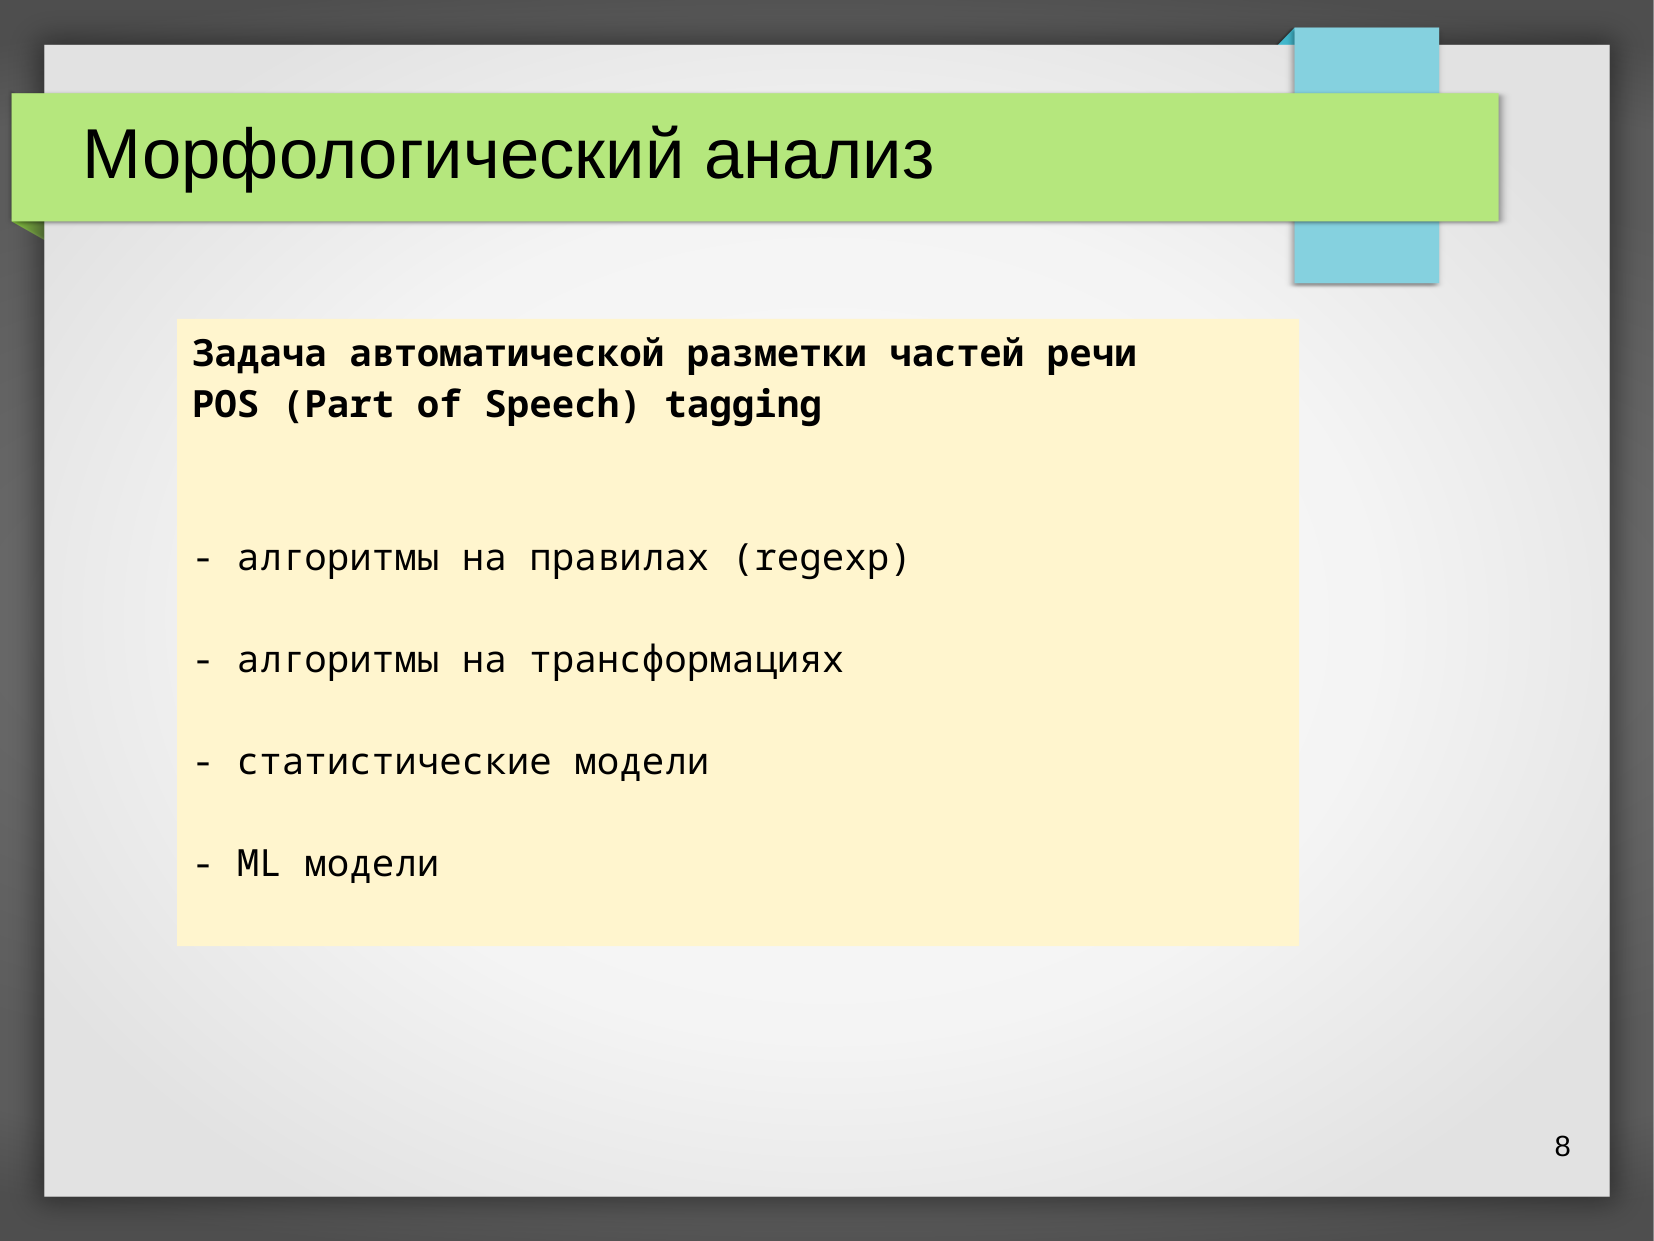

# Морфологический анализ
Задача автоматической разметки частей речи
POS (Part of Speech) tagging
- алгоритмы на правилах (regexp)
- алгоритмы на трансформациях
- статистические модели
- ML модели
8